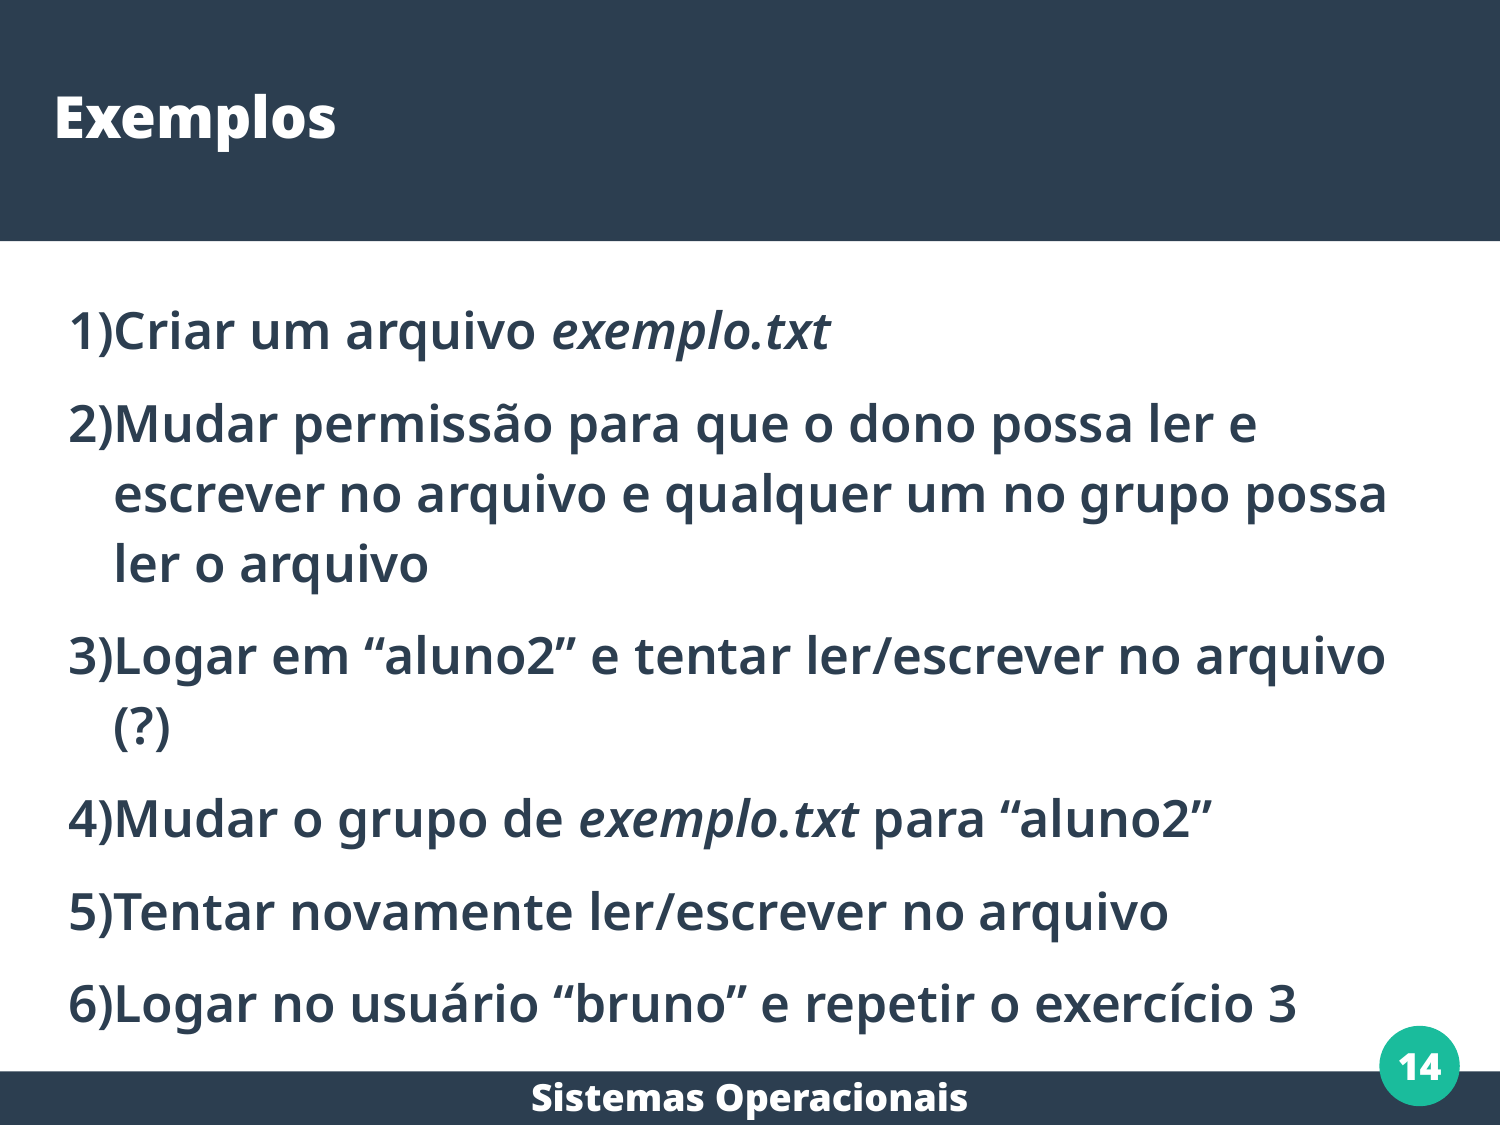

# Exemplos
Criar um arquivo exemplo.txt
Mudar permissão para que o dono possa ler e escrever no arquivo e qualquer um no grupo possa ler o arquivo
Logar em “aluno2” e tentar ler/escrever no arquivo (?)
Mudar o grupo de exemplo.txt para “aluno2”
Tentar novamente ler/escrever no arquivo
Logar no usuário “bruno” e repetir o exercício 3
14
Sistemas Operacionais